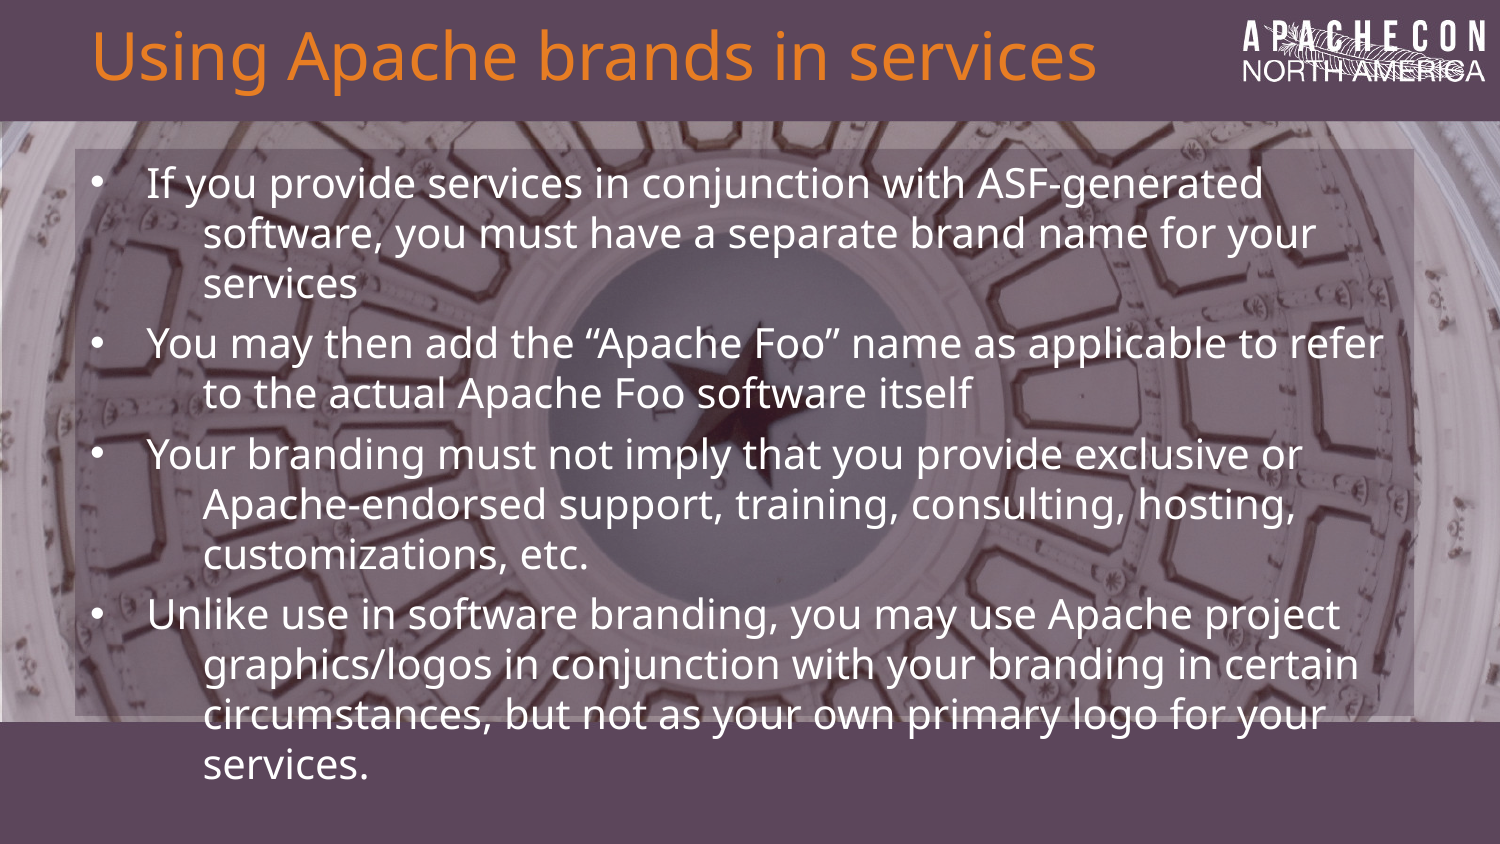

Using Apache brands in services
If you provide services in conjunction with ASF-generated software, you must have a separate brand name for your services
You may then add the “Apache Foo” name as applicable to refer to the actual Apache Foo software itself
Your branding must not imply that you provide exclusive or Apache-endorsed support, training, consulting, hosting, customizations, etc.
Unlike use in software branding, you may use Apache project graphics/logos in conjunction with your branding in certain circumstances, but not as your own primary logo for your services.